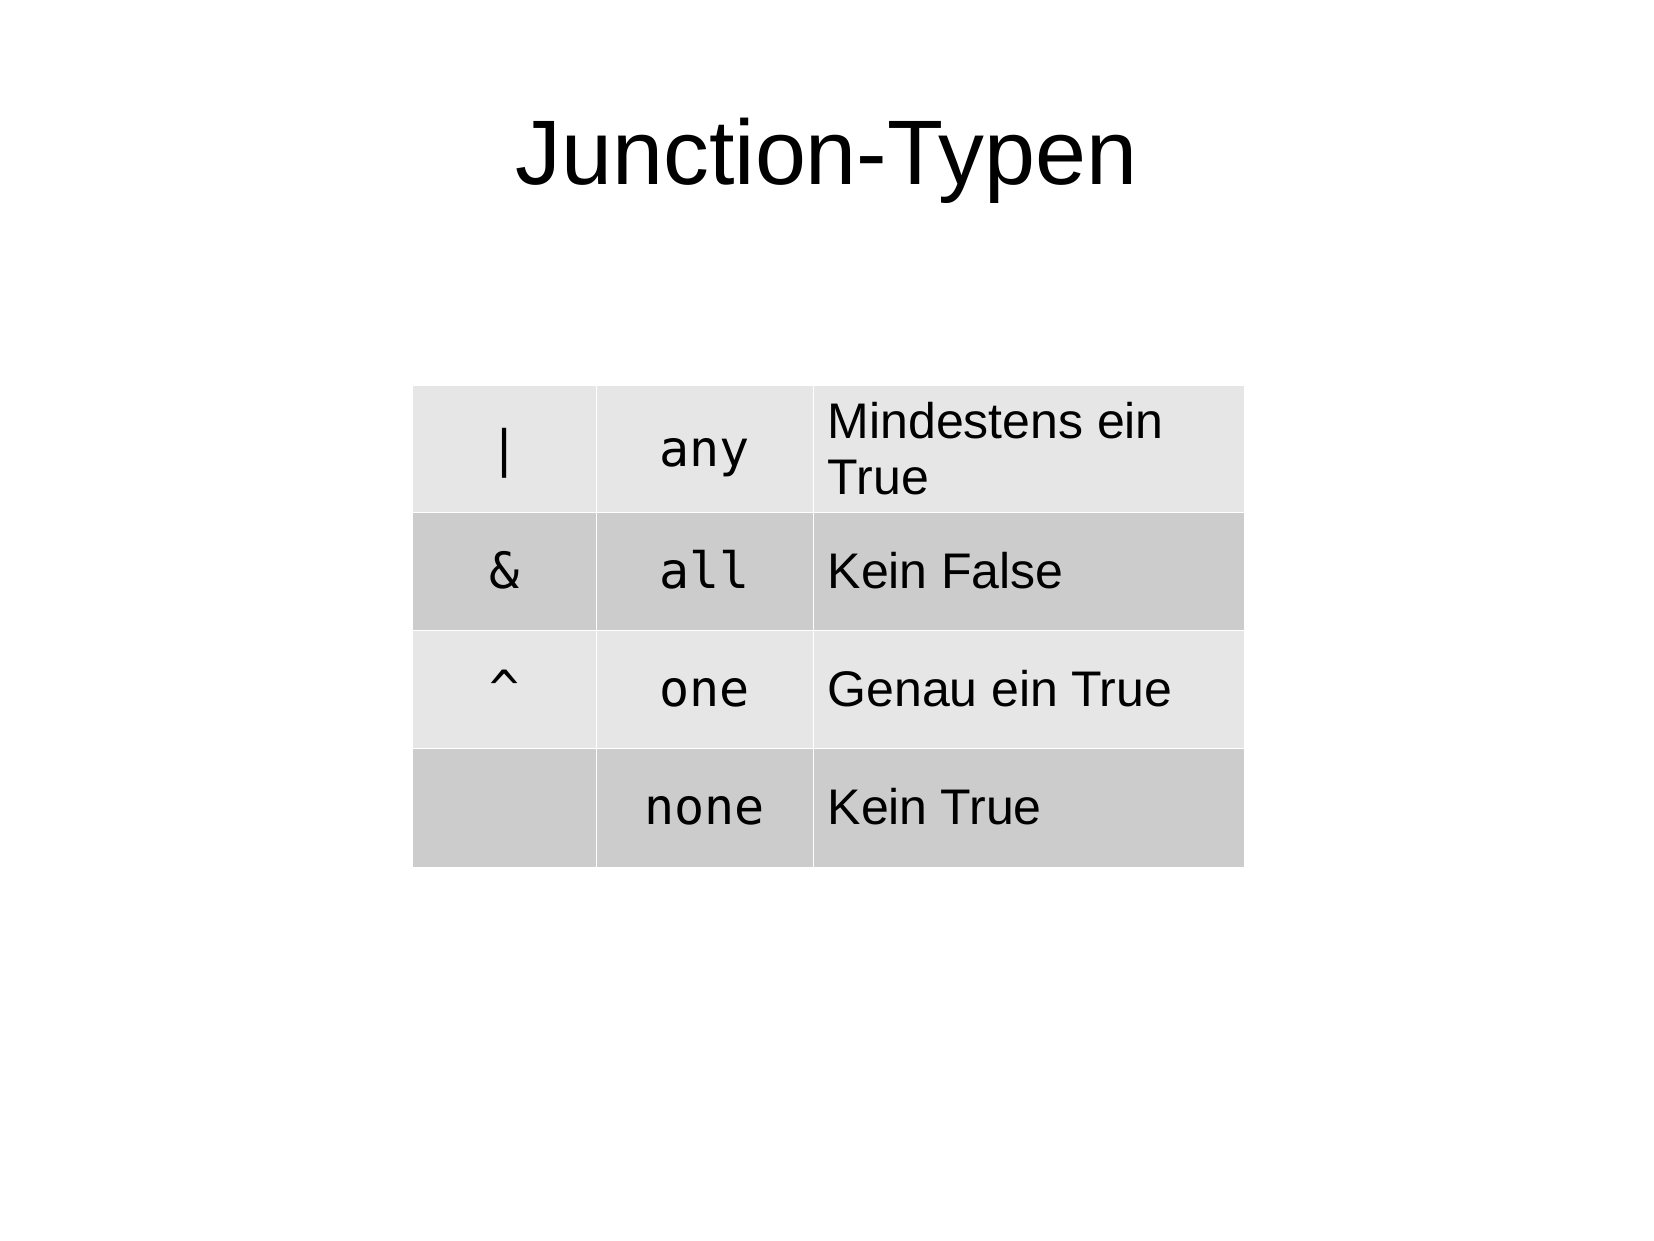

# Junction-Typen
| | | any | Mindestens ein True |
| --- | --- | --- |
| & | all | Kein False |
| ^ | one | Genau ein True |
| | none | Kein True |